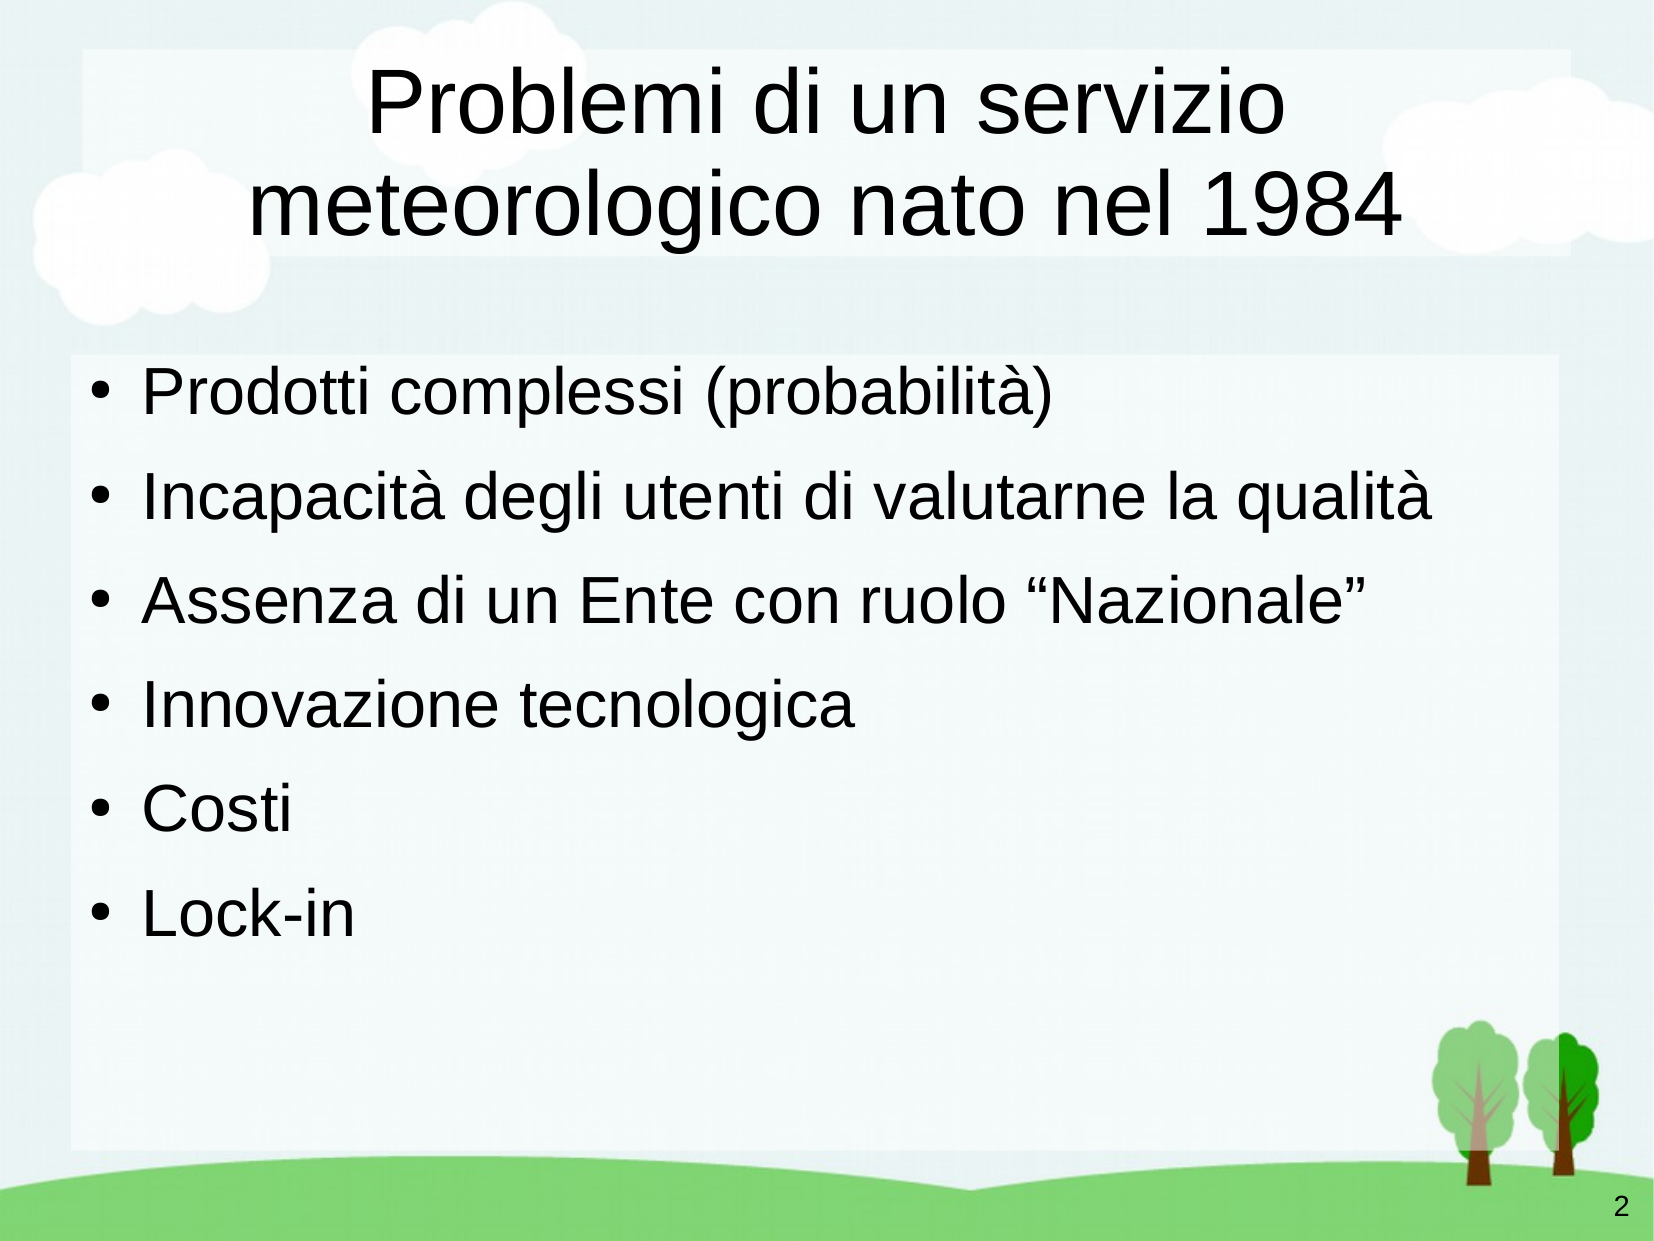

# Problemi di un servizio meteorologico nato nel 1984
Prodotti complessi (probabilità)
Incapacità degli utenti di valutarne la qualità
Assenza di un Ente con ruolo “Nazionale”
Innovazione tecnologica
Costi
Lock-in
2